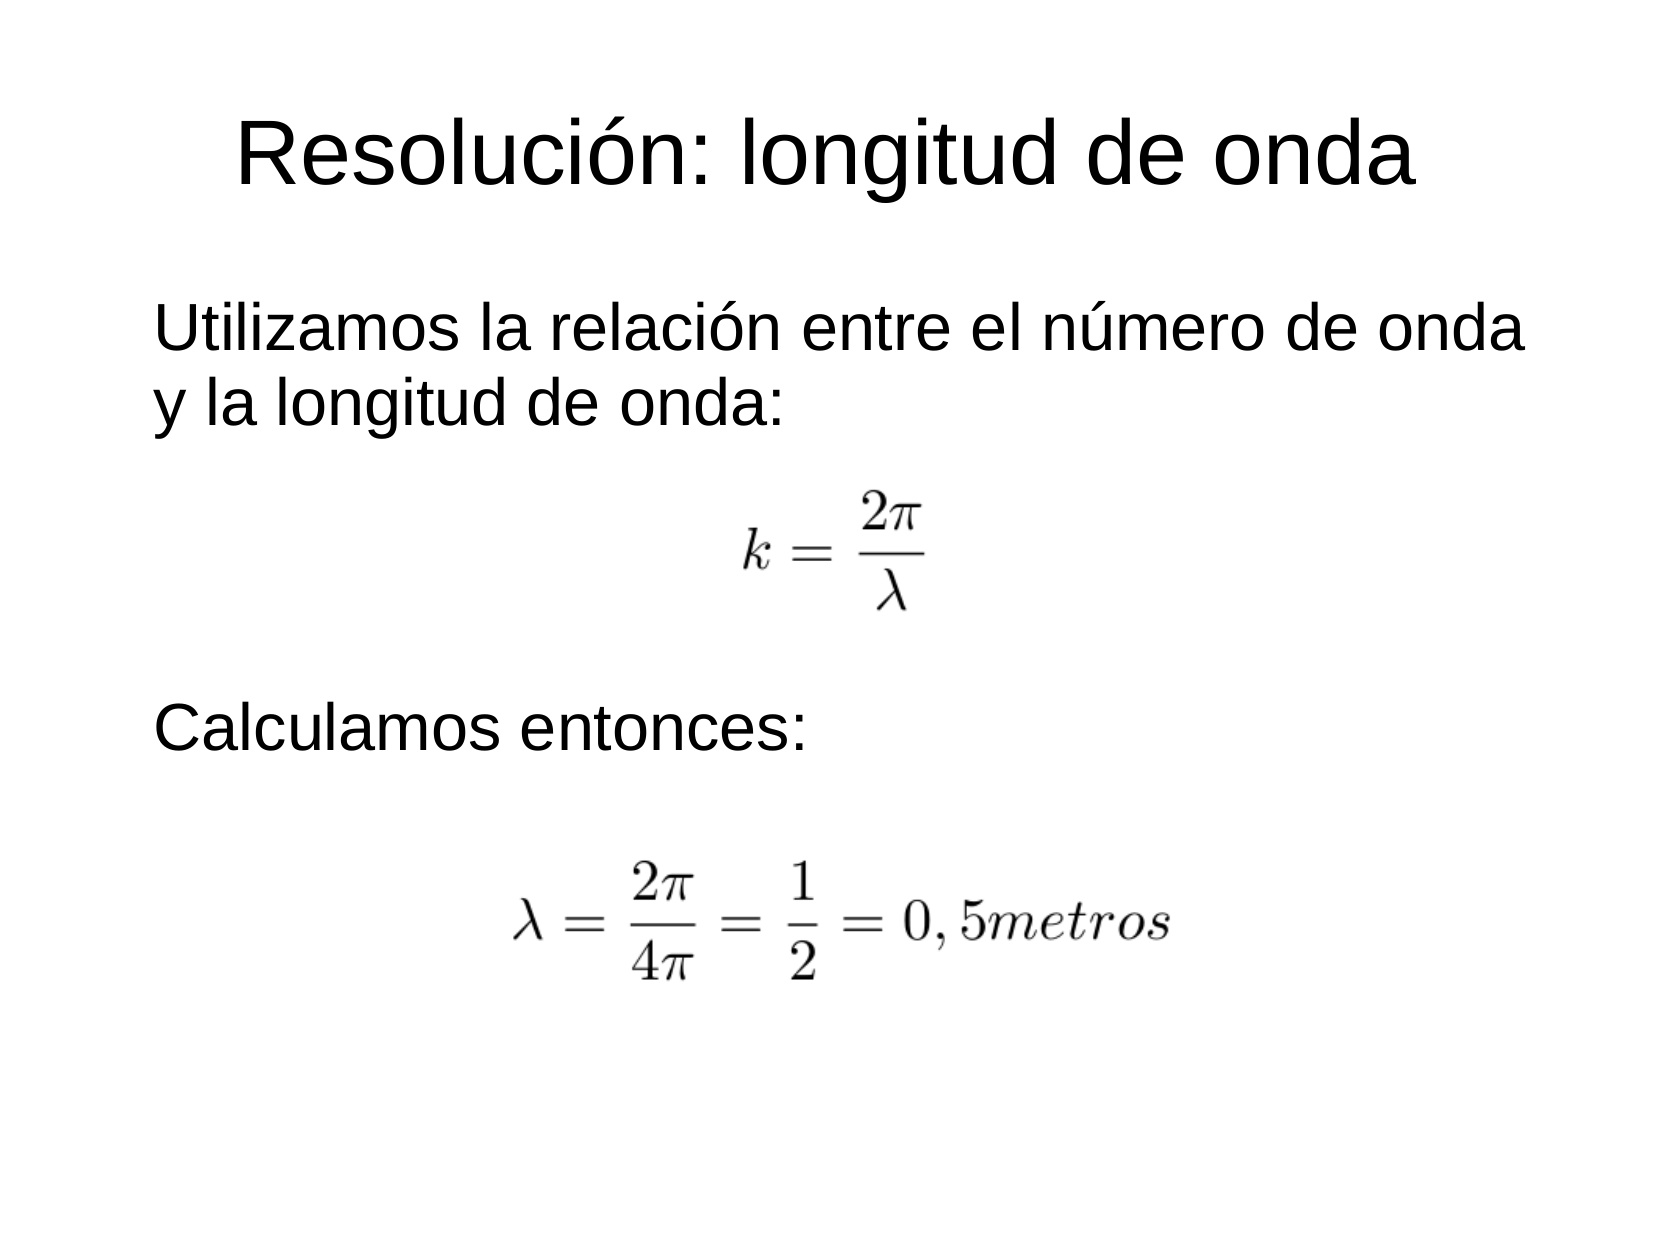

# Resolución: longitud de onda
Utilizamos la relación entre el número de onda y la longitud de onda:
Calculamos entonces: